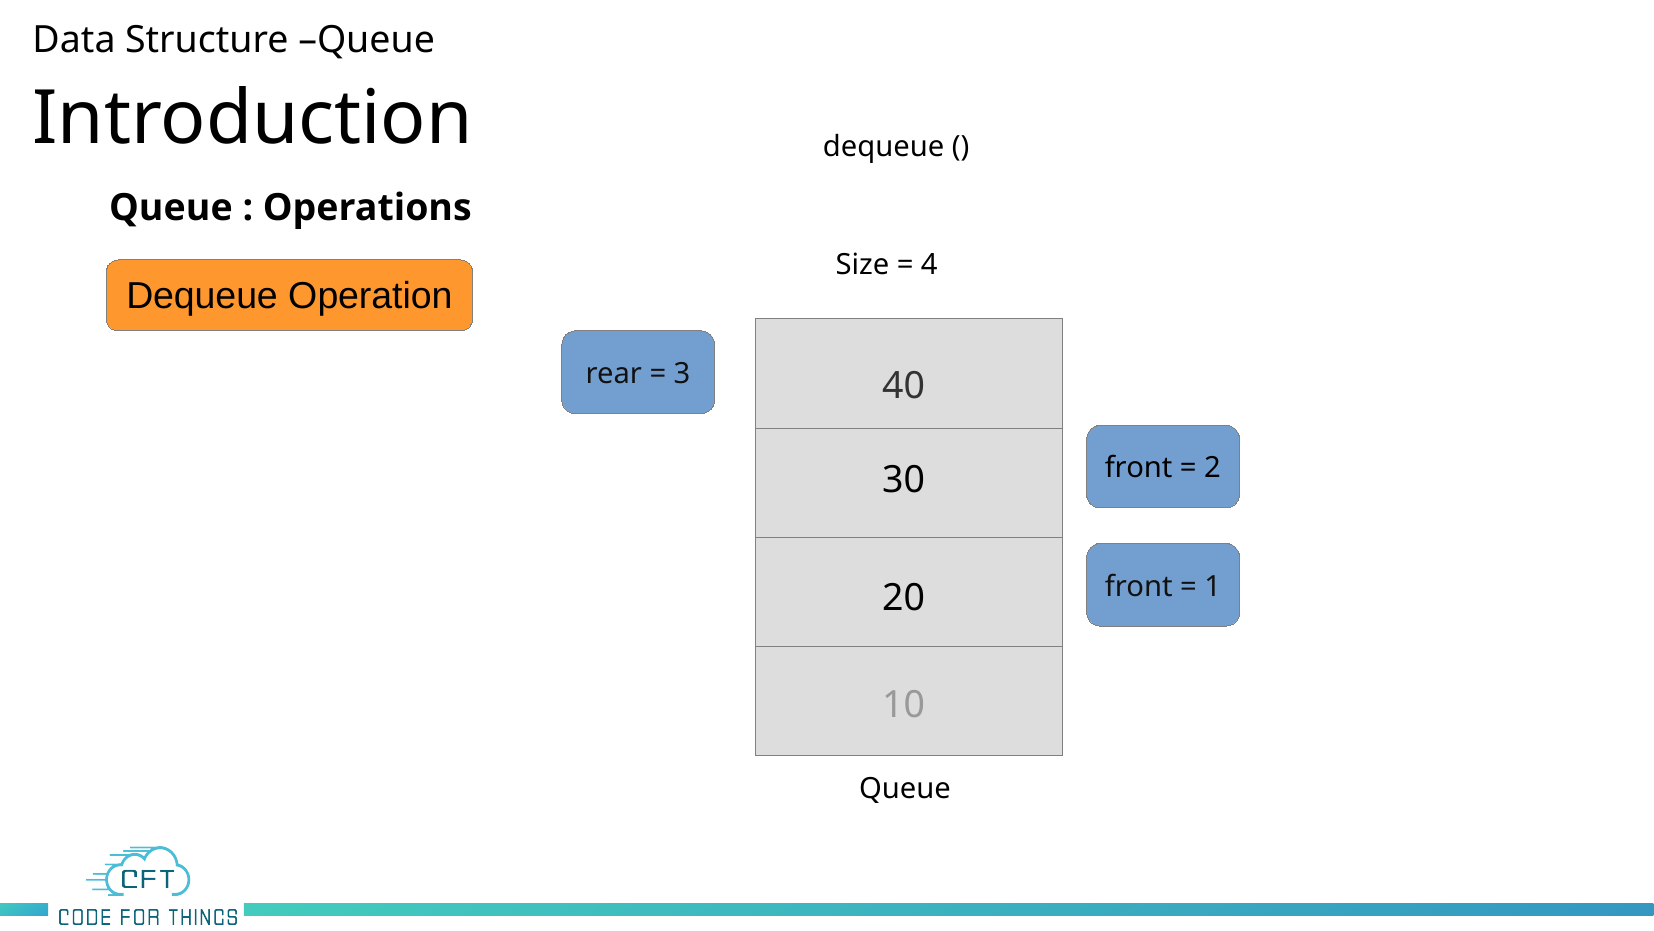

# Data Structure –Queue Introduction
 dequeue ()
Queue : Operations
Size = 4
Dequeue Operation
rear = 3
40
front = 2
30
front = 1
20
10
Queue